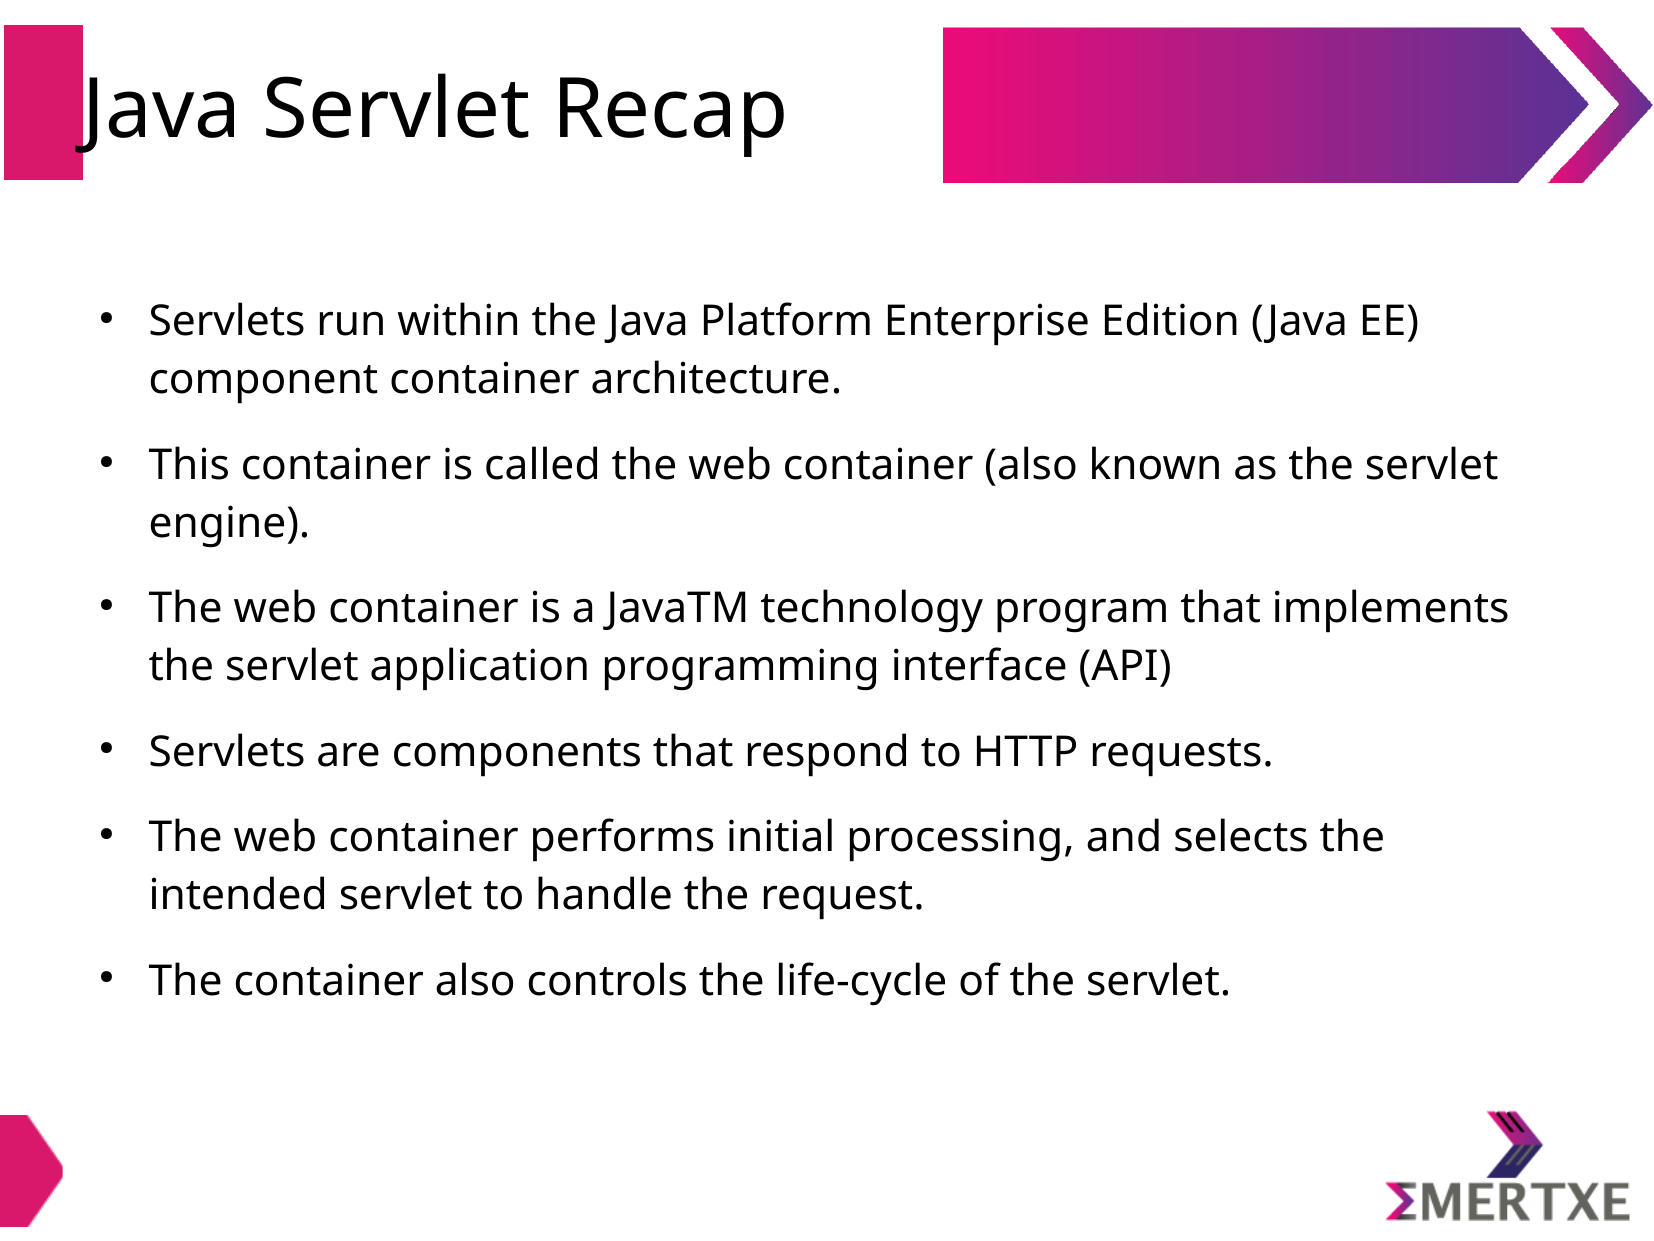

# Java Servlet Recap
Servlets run within the Java Platform Enterprise Edition (Java EE) component container architecture.
This container is called the web container (also known as the servlet engine).
The web container is a JavaTM technology program that implements the servlet application programming interface (API)
Servlets are components that respond to HTTP requests.
The web container performs initial processing, and selects the intended servlet to handle the request.
The container also controls the life-cycle of the servlet.